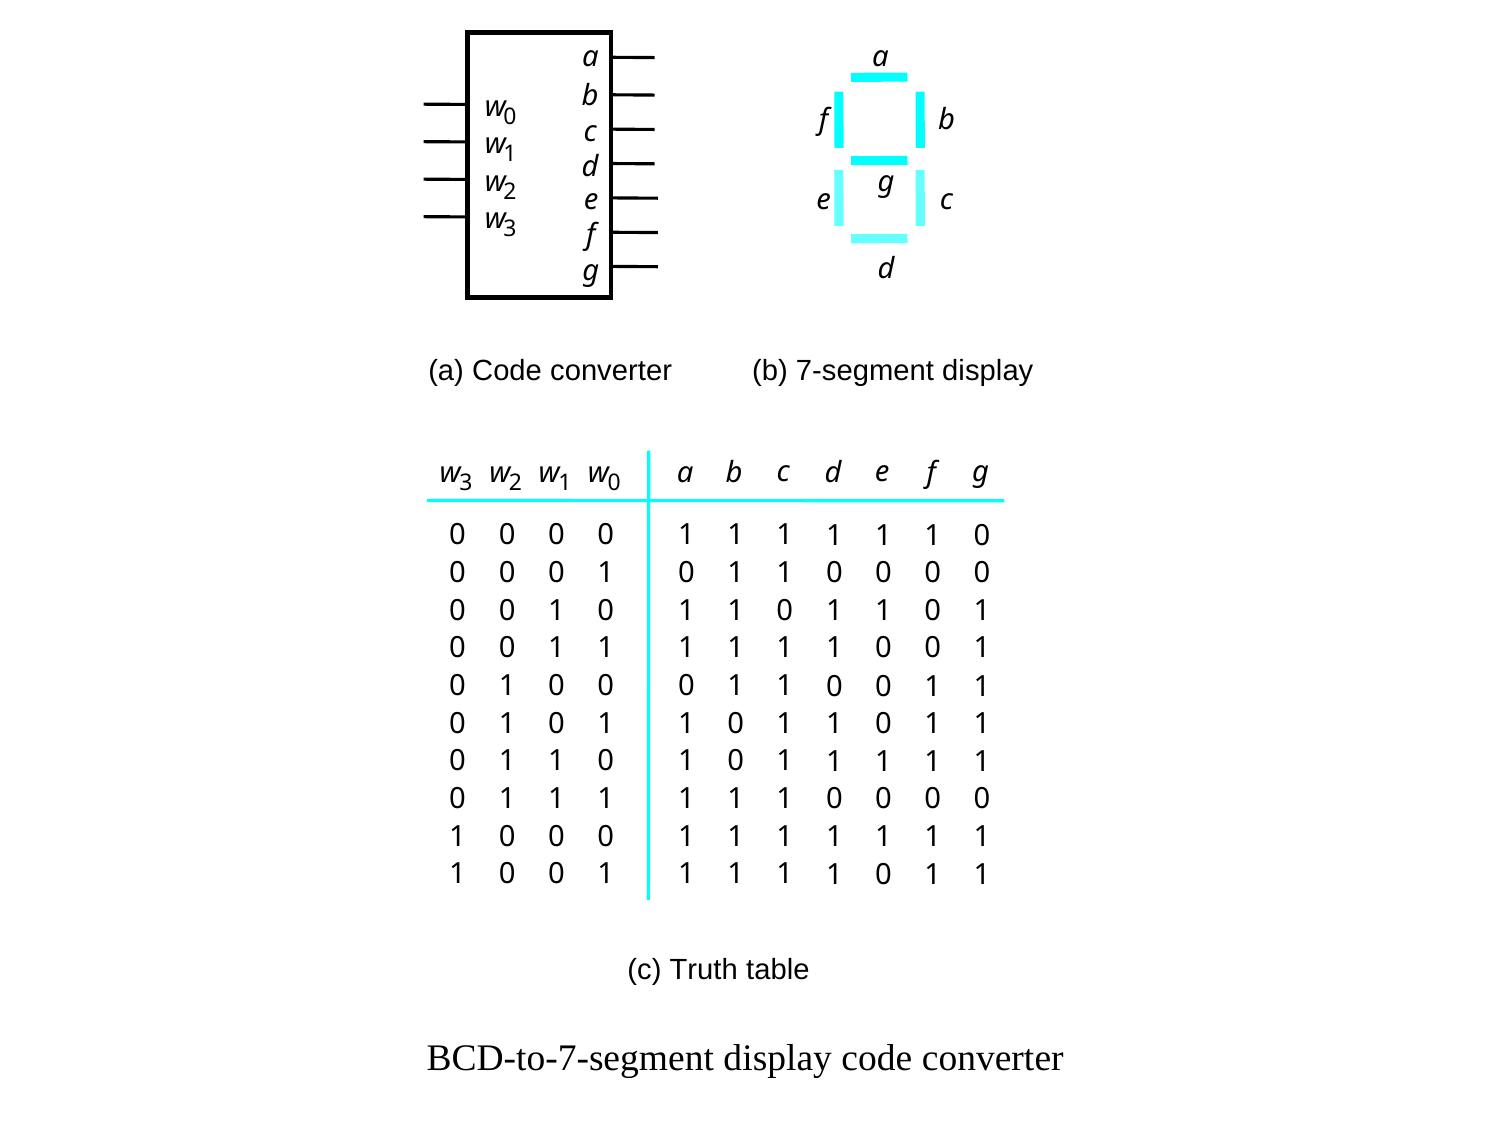

a
a
b
w
f
b
0
c
w
1
d
w
g
2
e
e
c
w
3
f
d
g
(a) Code converter
(b) 7-segment display
c
e
g
w
w
w
w
a
b
d
f
3
2
1
0
0
0
0
0
1
1
1
1
1
1
0
0
0
0
1
0
1
1
0
0
0
0
0
0
1
0
1
1
0
1
1
0
1
0
0
1
1
1
1
1
1
0
0
1
0
1
0
0
0
1
1
0
0
1
1
0
1
0
1
1
0
1
1
0
1
1
0
1
1
0
1
0
1
1
1
1
1
1
1
1
0
1
1
1
0
0
0
0
1
1
1
1
1
1
1
1
0
0
0
1
0
0
1
1
1
1
1
0
1
1
(c) Truth table
BCD-to-7-segment display code converter